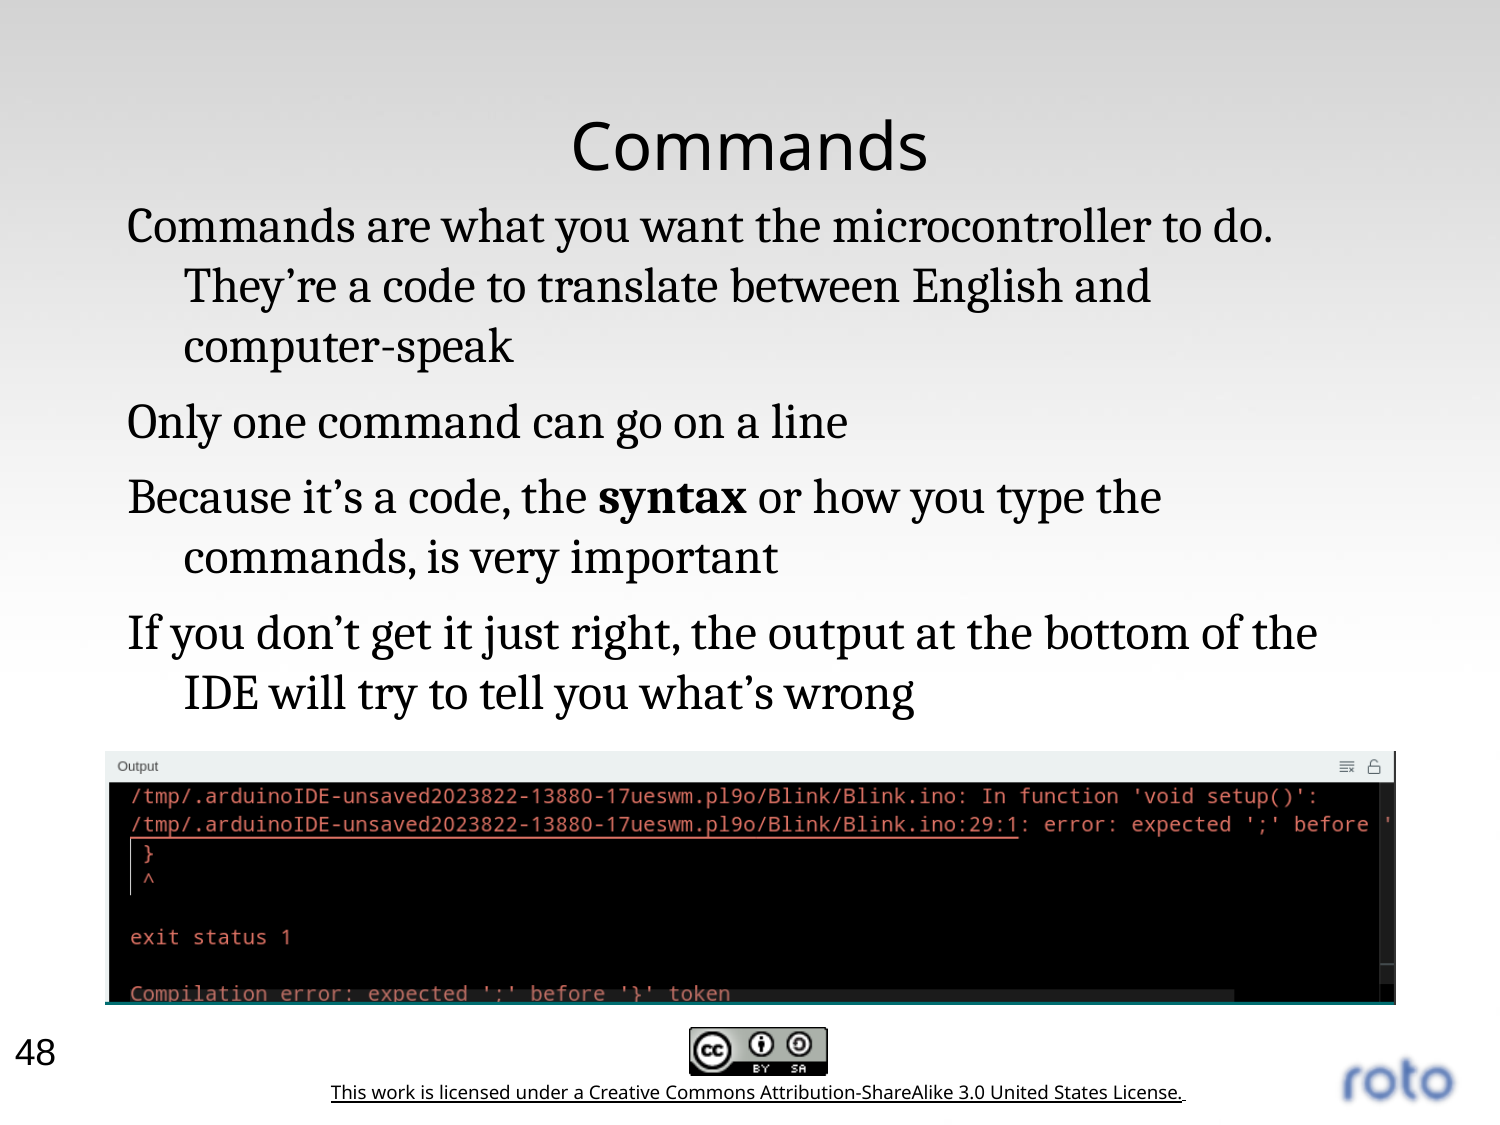

# Commands
Commands are what you want the microcontroller to do. They’re a code to translate between English and computer-speak
Only one command can go on a line
Because it’s a code, the syntax or how you type the commands, is very important
If you don’t get it just right, the output at the bottom of the IDE will try to tell you what’s wrong